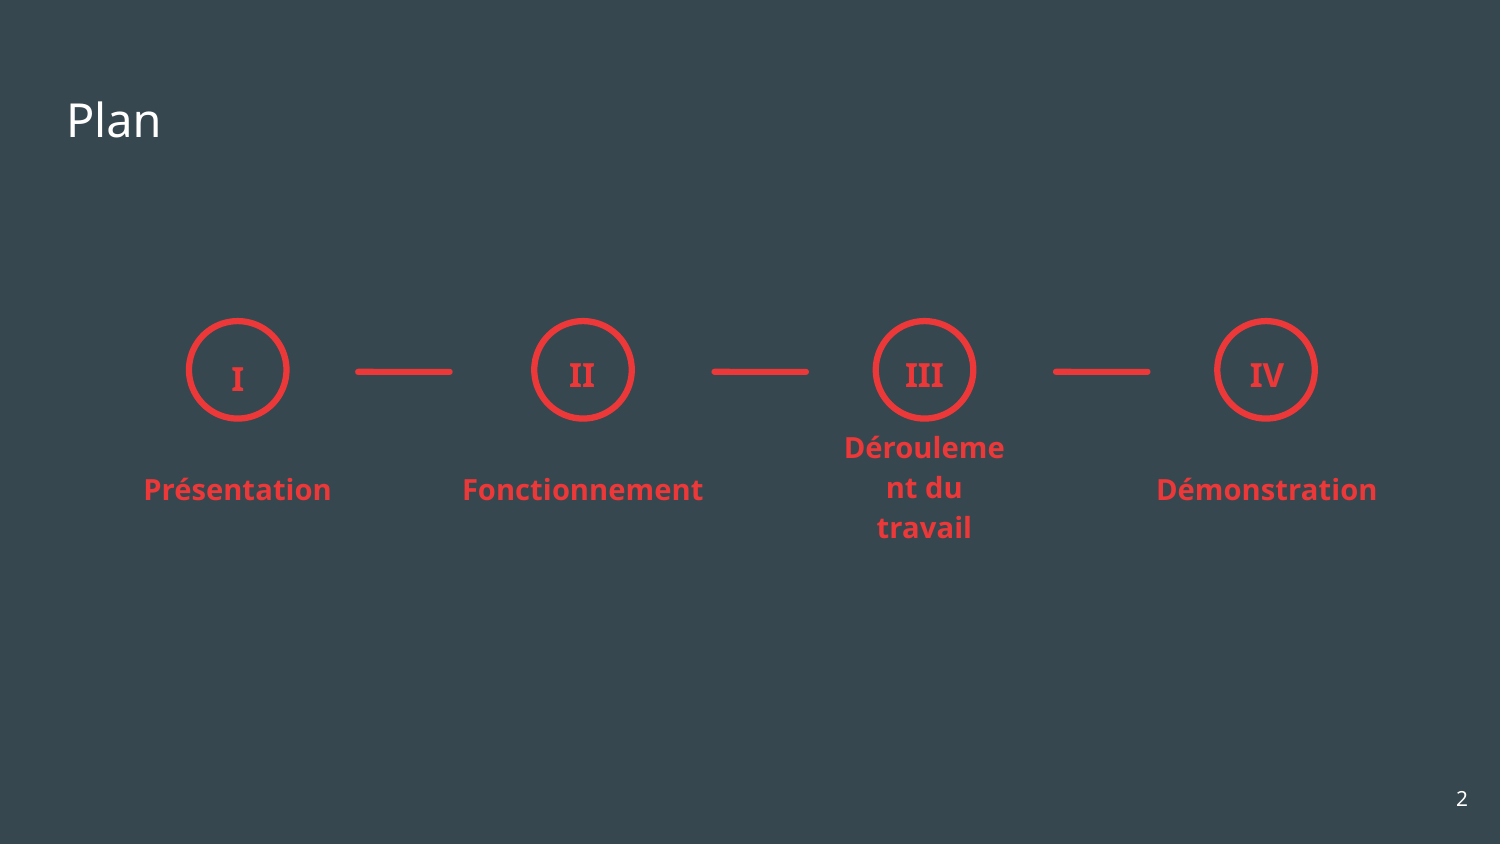

# Plan
II
III
IV
I
Présentation
Fonctionnement
Déroulement du travail
Démonstration